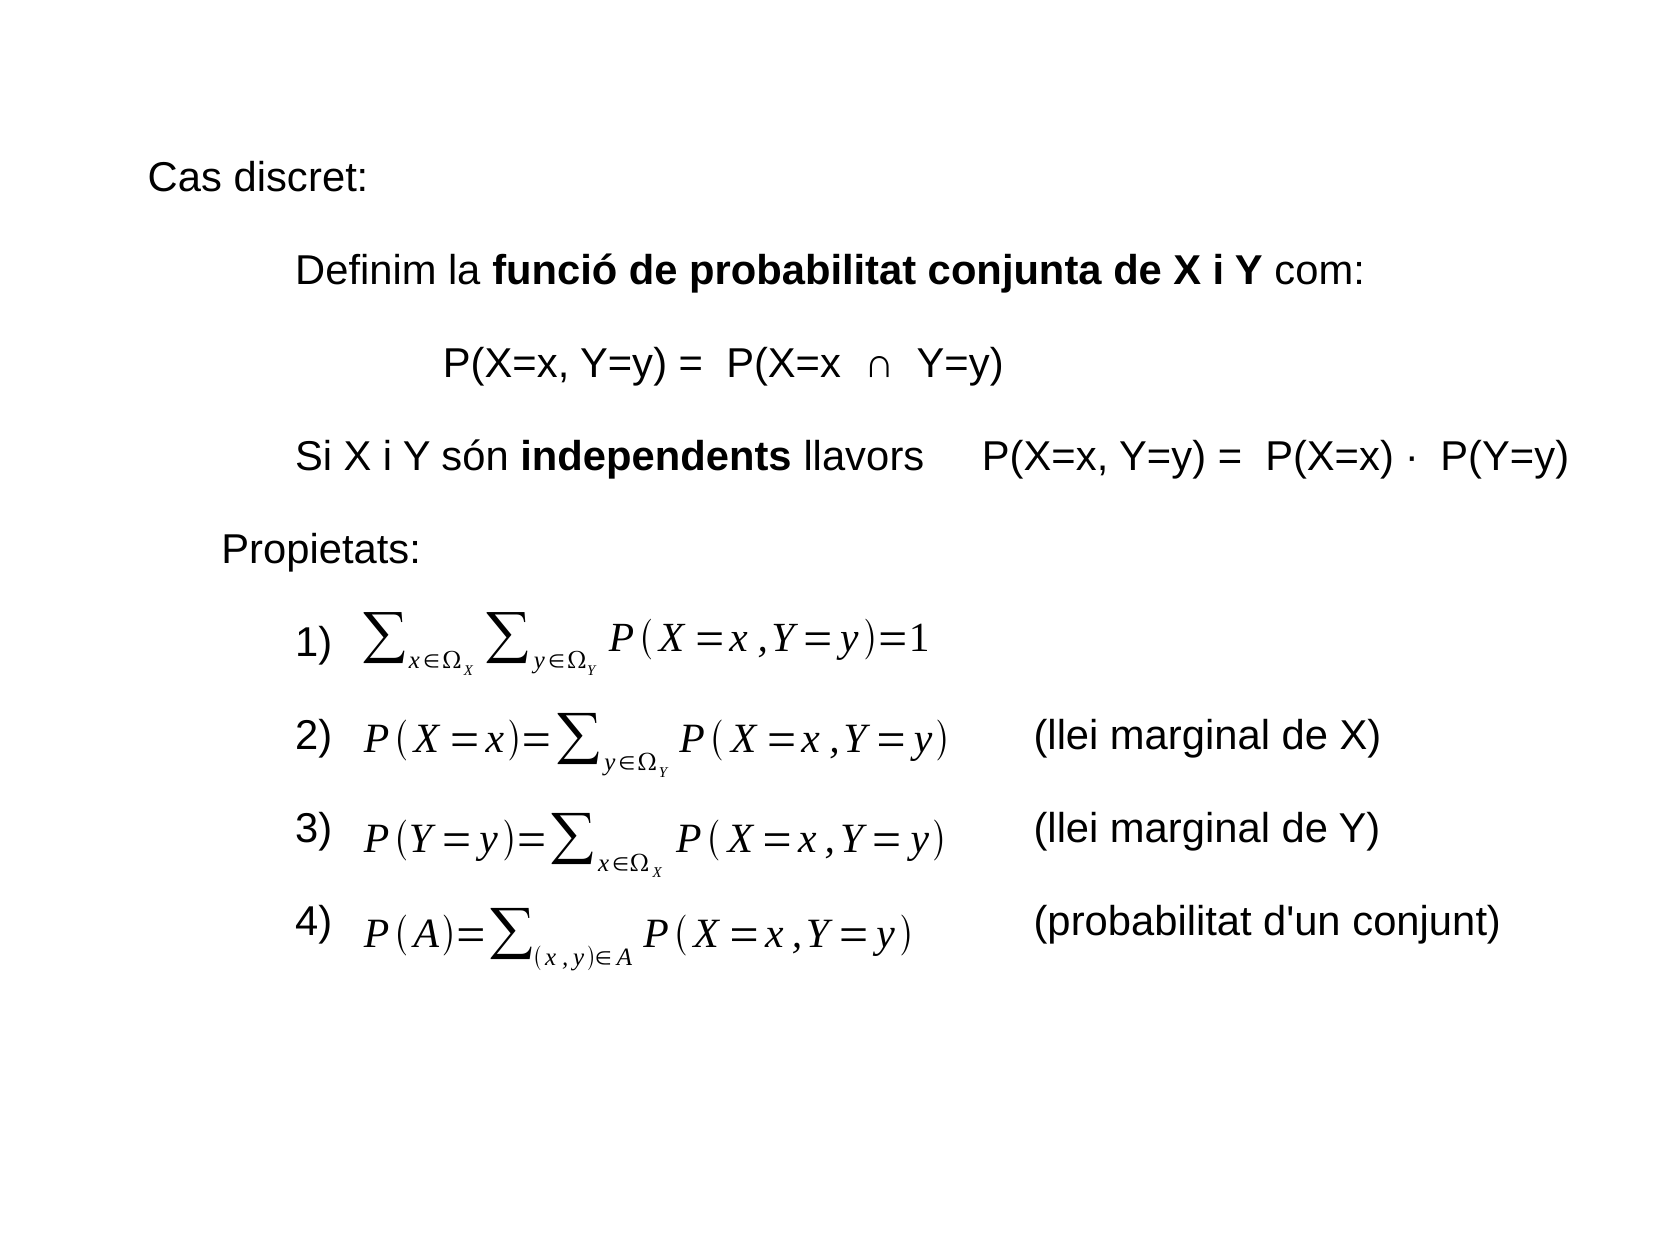

Cas discret:
			Definim la funció de probabilitat conjunta de X i Y com:
					P(X=x, Y=y) = P(X=x ∩ Y=y)
			Si X i Y són independents llavors P(X=x, Y=y) = P(X=x) ∙ P(Y=y)
		Propietats:
			1)
			2)										(llei marginal de X)
			3)										(llei marginal de Y)
			4)										(probabilitat d'un conjunt)